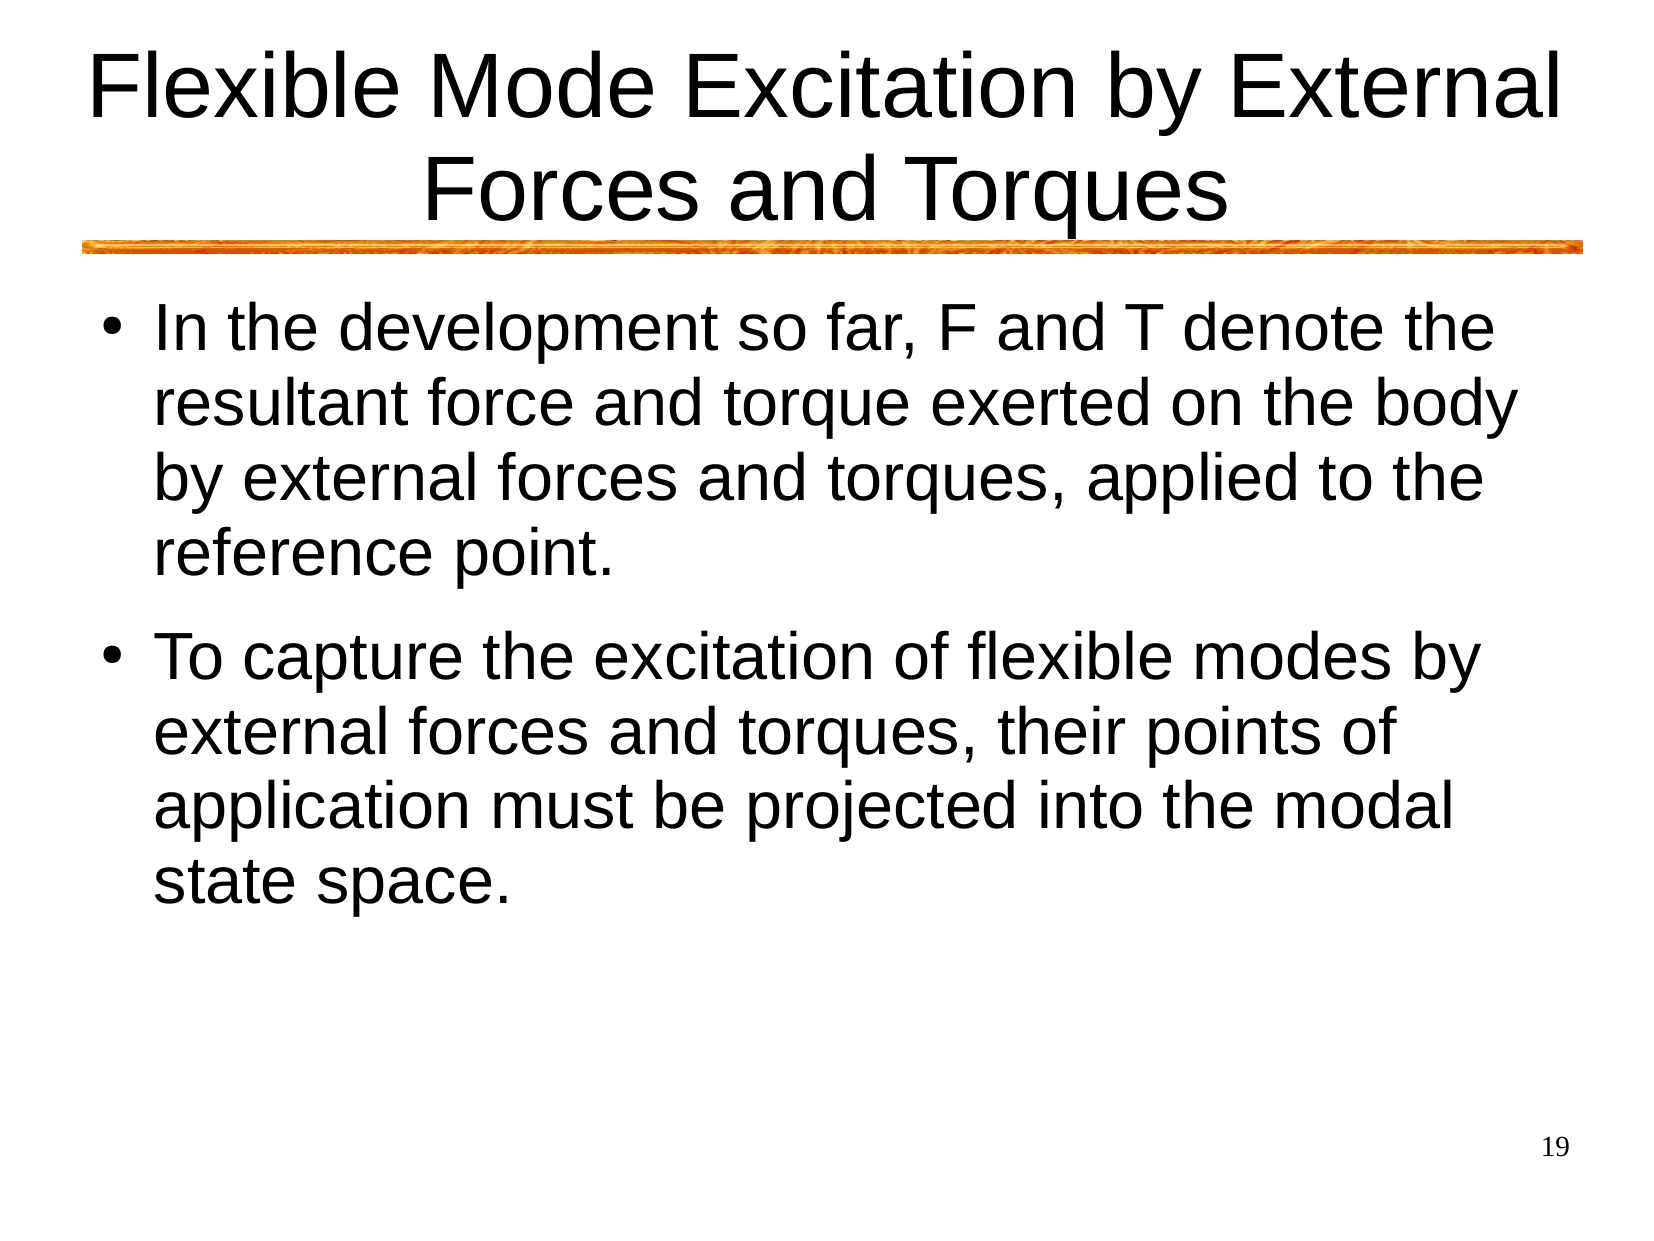

# Flexible Mode Excitation by External Forces and Torques
In the development so far, F and T denote the resultant force and torque exerted on the body by external forces and torques, applied to the reference point.
To capture the excitation of flexible modes by external forces and torques, their points of application must be projected into the modal state space.
19